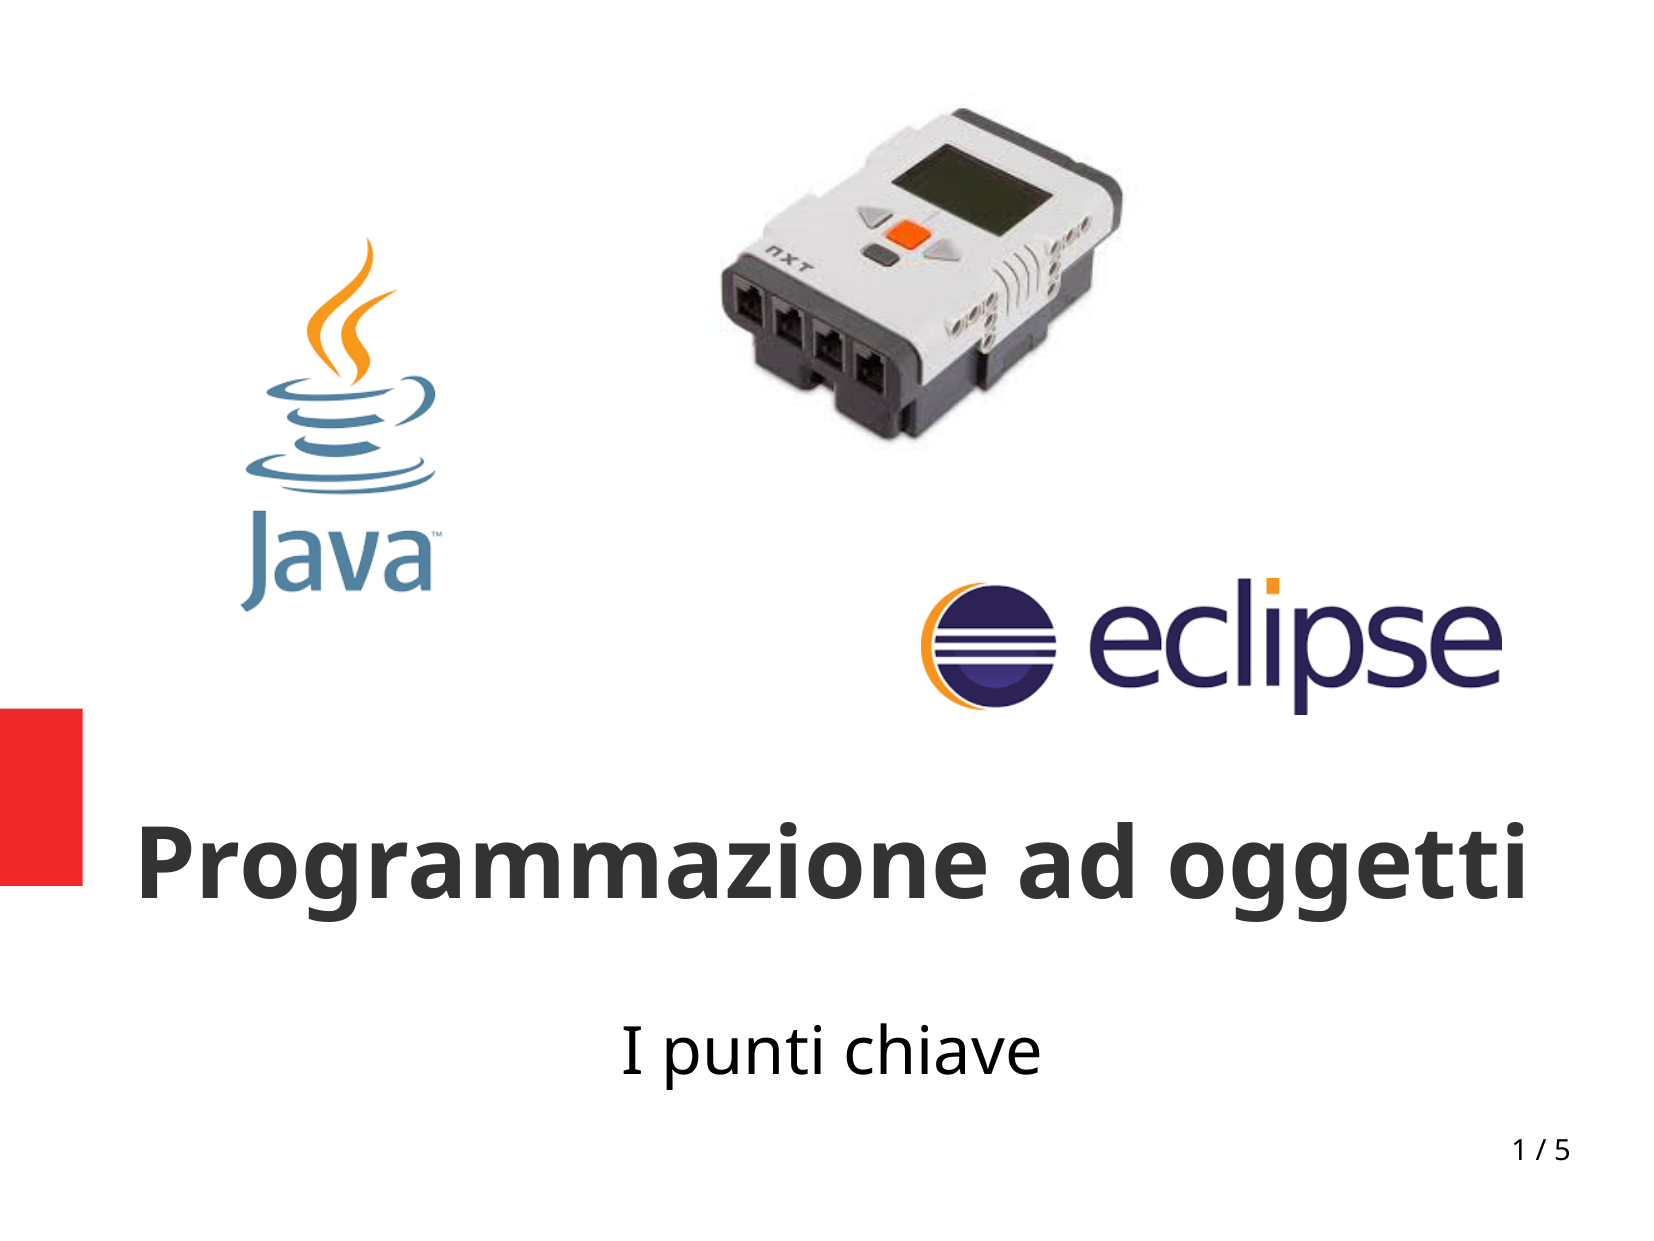

# Programmazione ad oggetti
I punti chiave
1